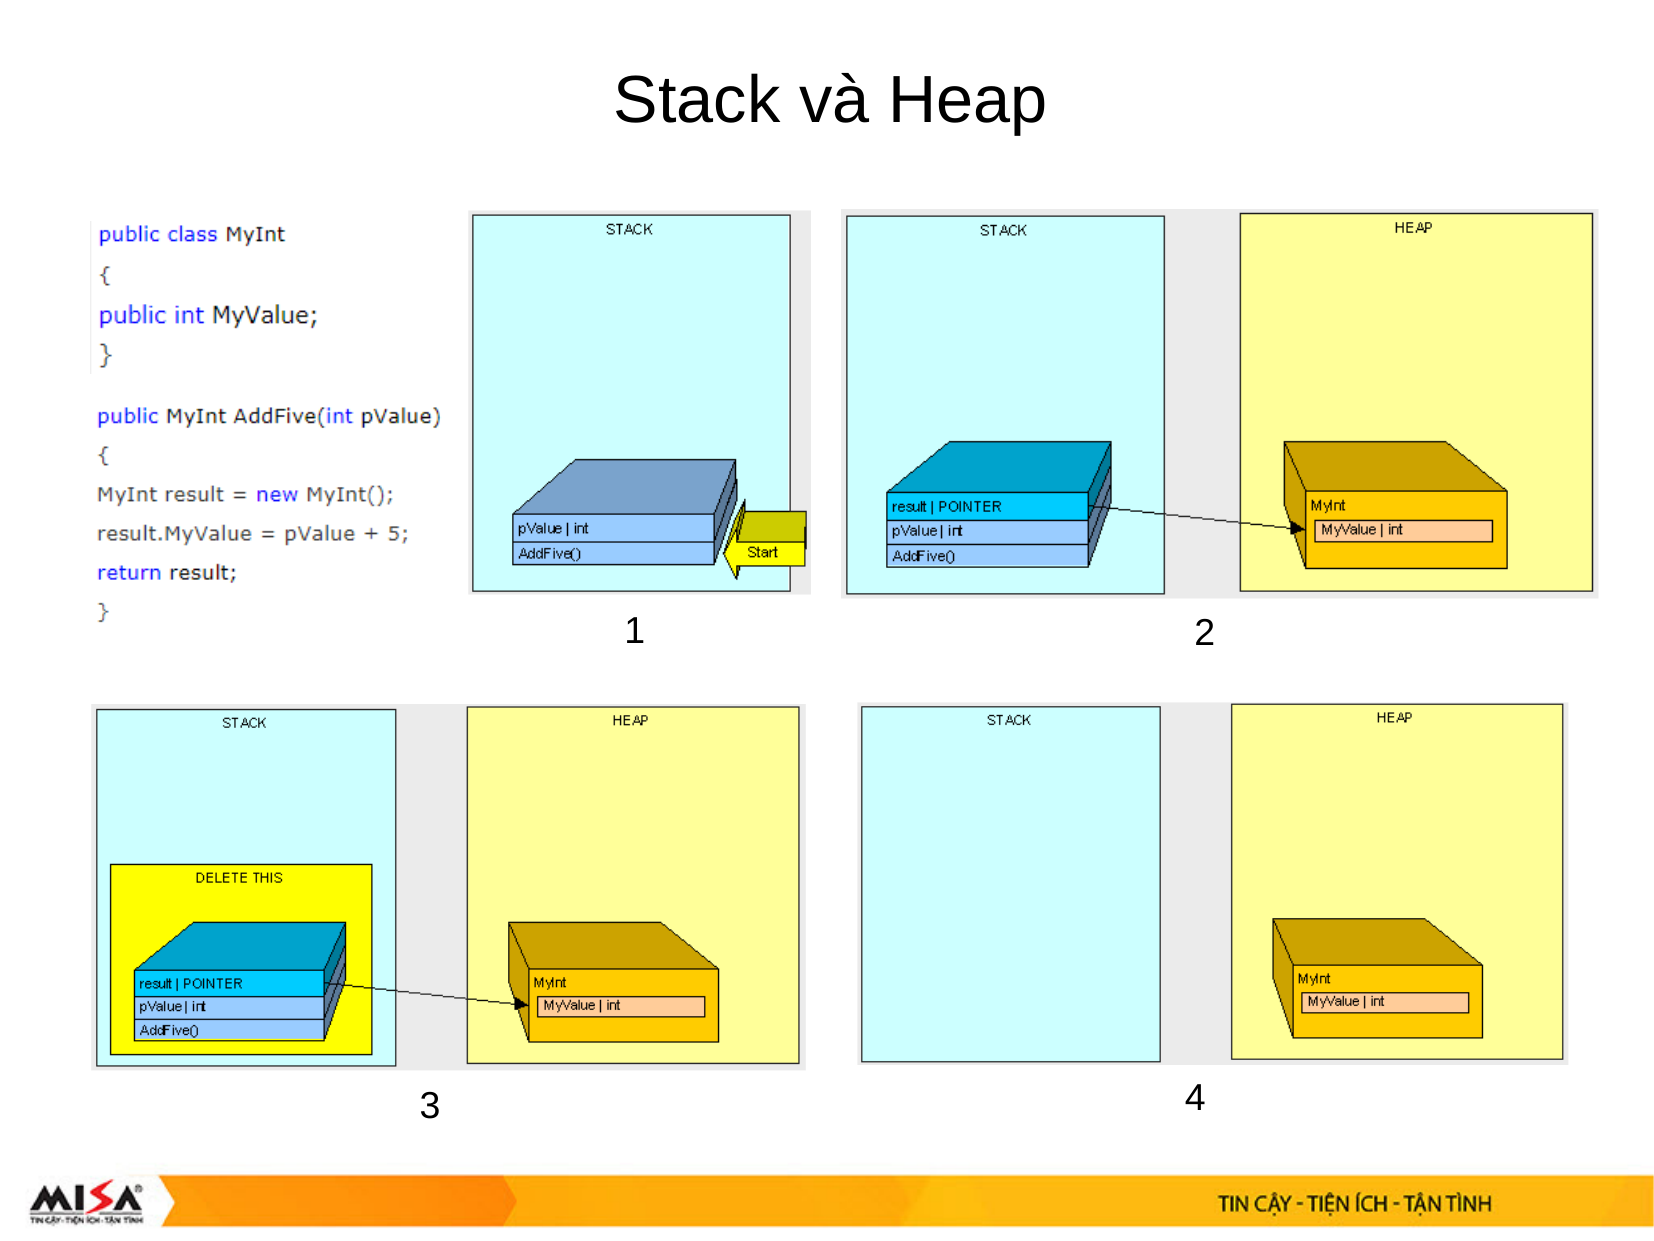

# Stack và Heap
1
2
4
3